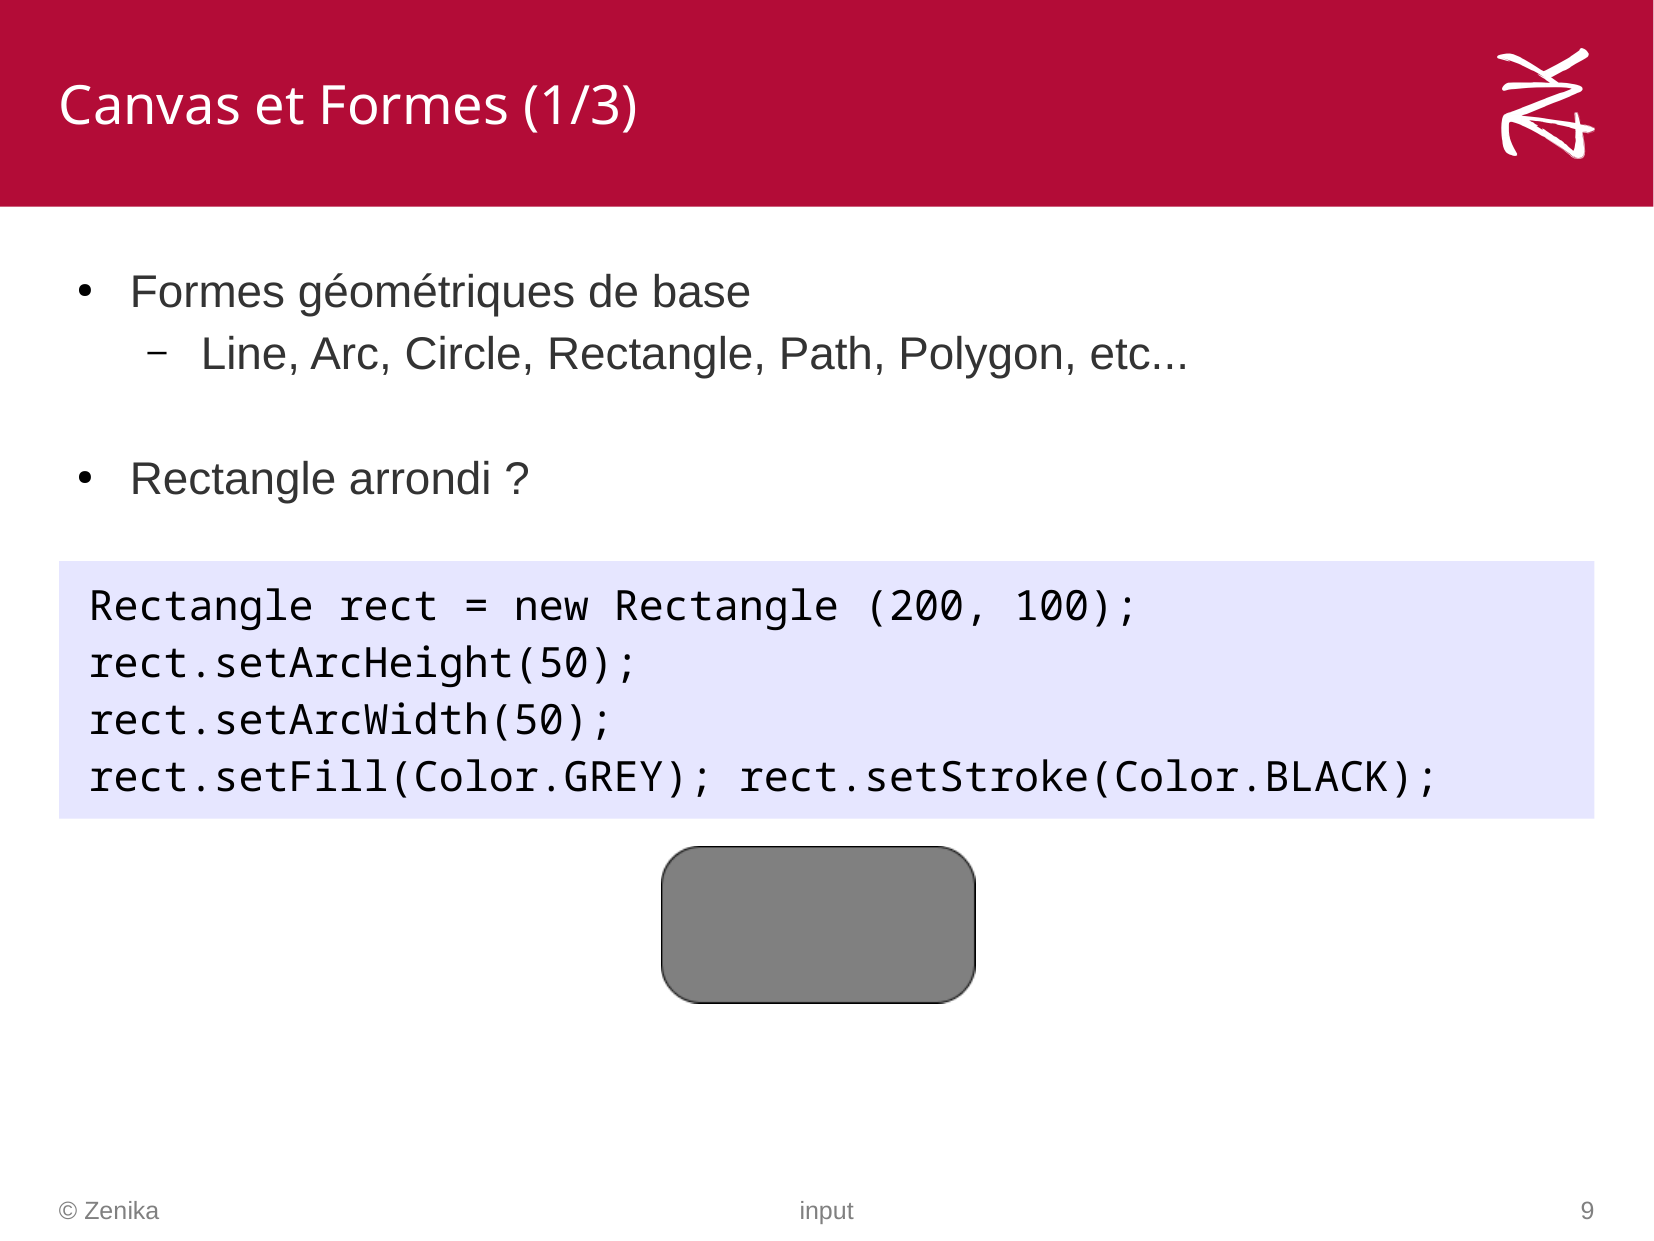

# Canvas et Formes (1/3)
Formes géométriques de base
Line, Arc, Circle, Rectangle, Path, Polygon, etc...
Rectangle arrondi ?
Rectangle rect = new Rectangle (200, 100);
rect.setArcHeight(50);
rect.setArcWidth(50);
rect.setFill(Color.GREY); rect.setStroke(Color.BLACK);